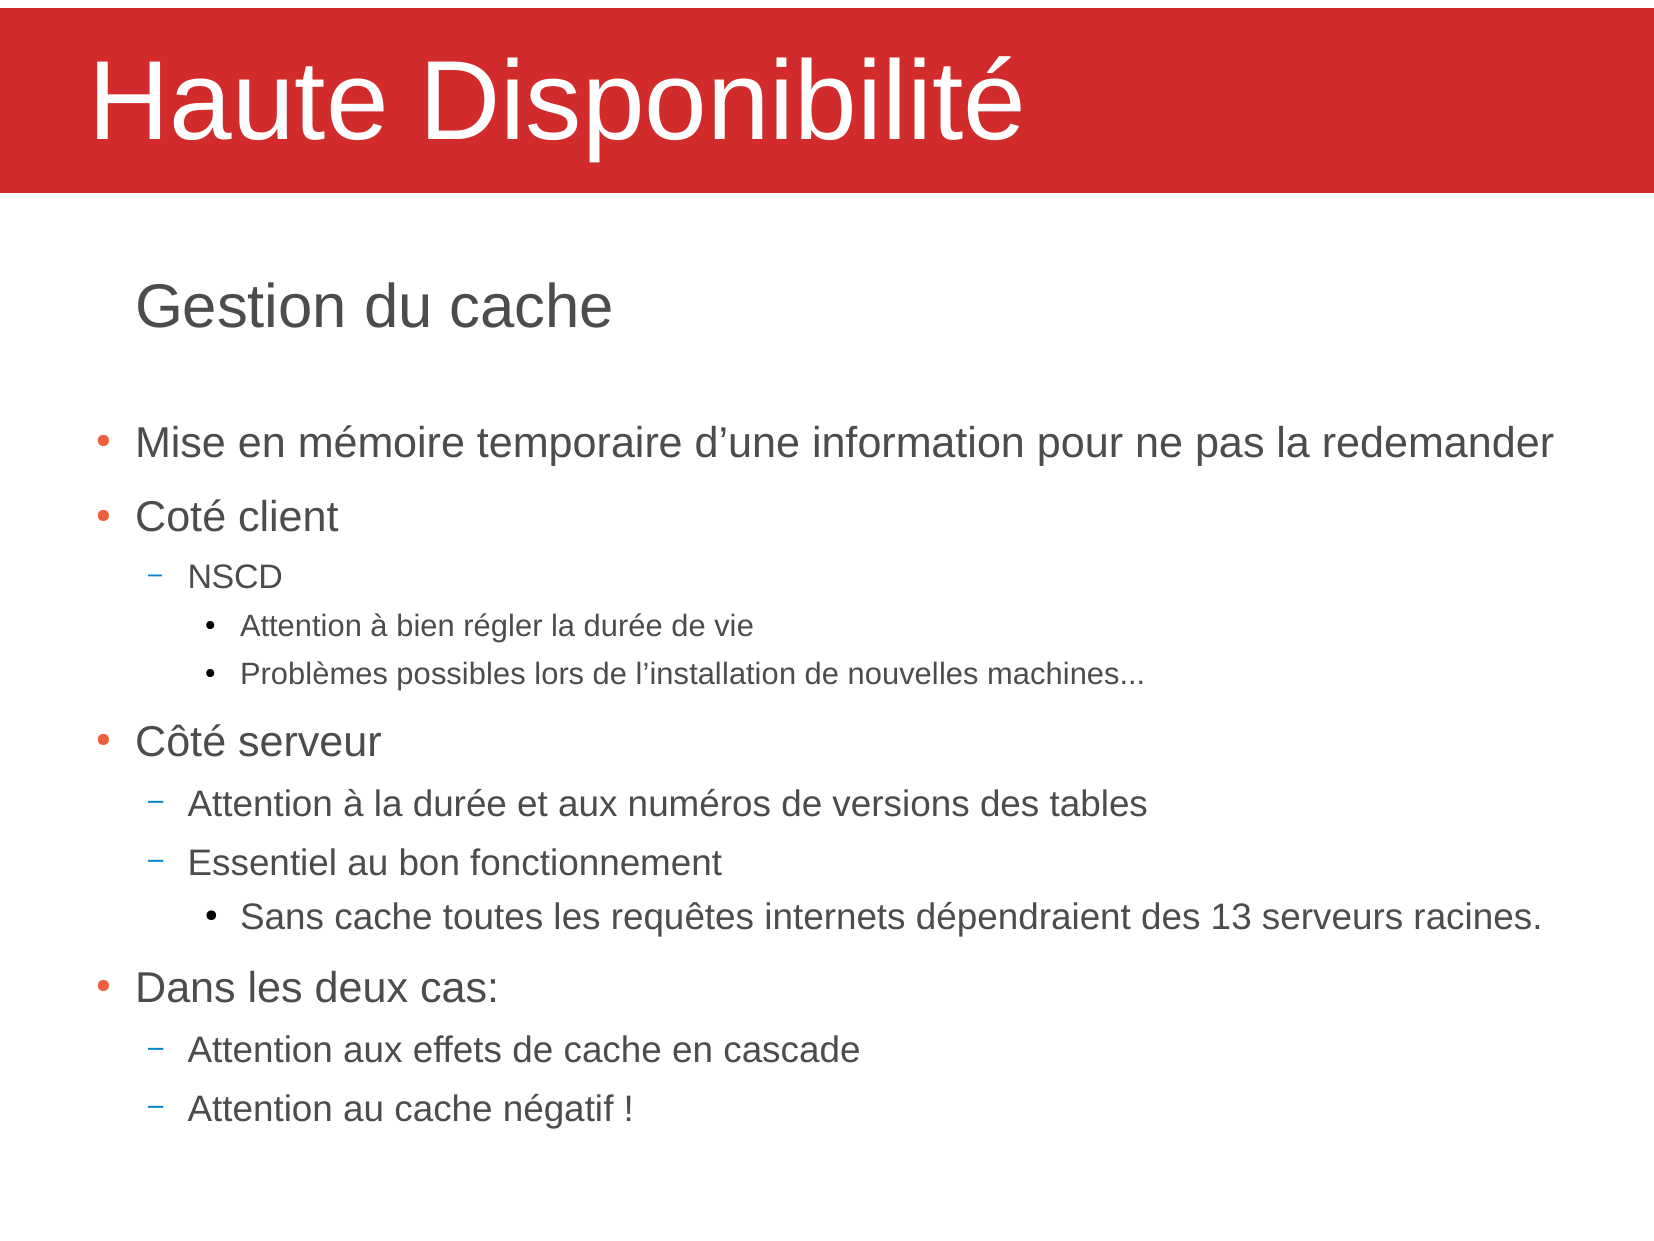

# Haute Disponibilité
Gestion du cache
Mise en mémoire temporaire d’une information pour ne pas la redemander
Coté client
NSCD
Attention à bien régler la durée de vie
Problèmes possibles lors de l’installation de nouvelles machines...
Côté serveur
Attention à la durée et aux numéros de versions des tables
Essentiel au bon fonctionnement
Sans cache toutes les requêtes internets dépendraient des 13 serveurs racines.
Dans les deux cas:
Attention aux effets de cache en cascade
Attention au cache négatif !